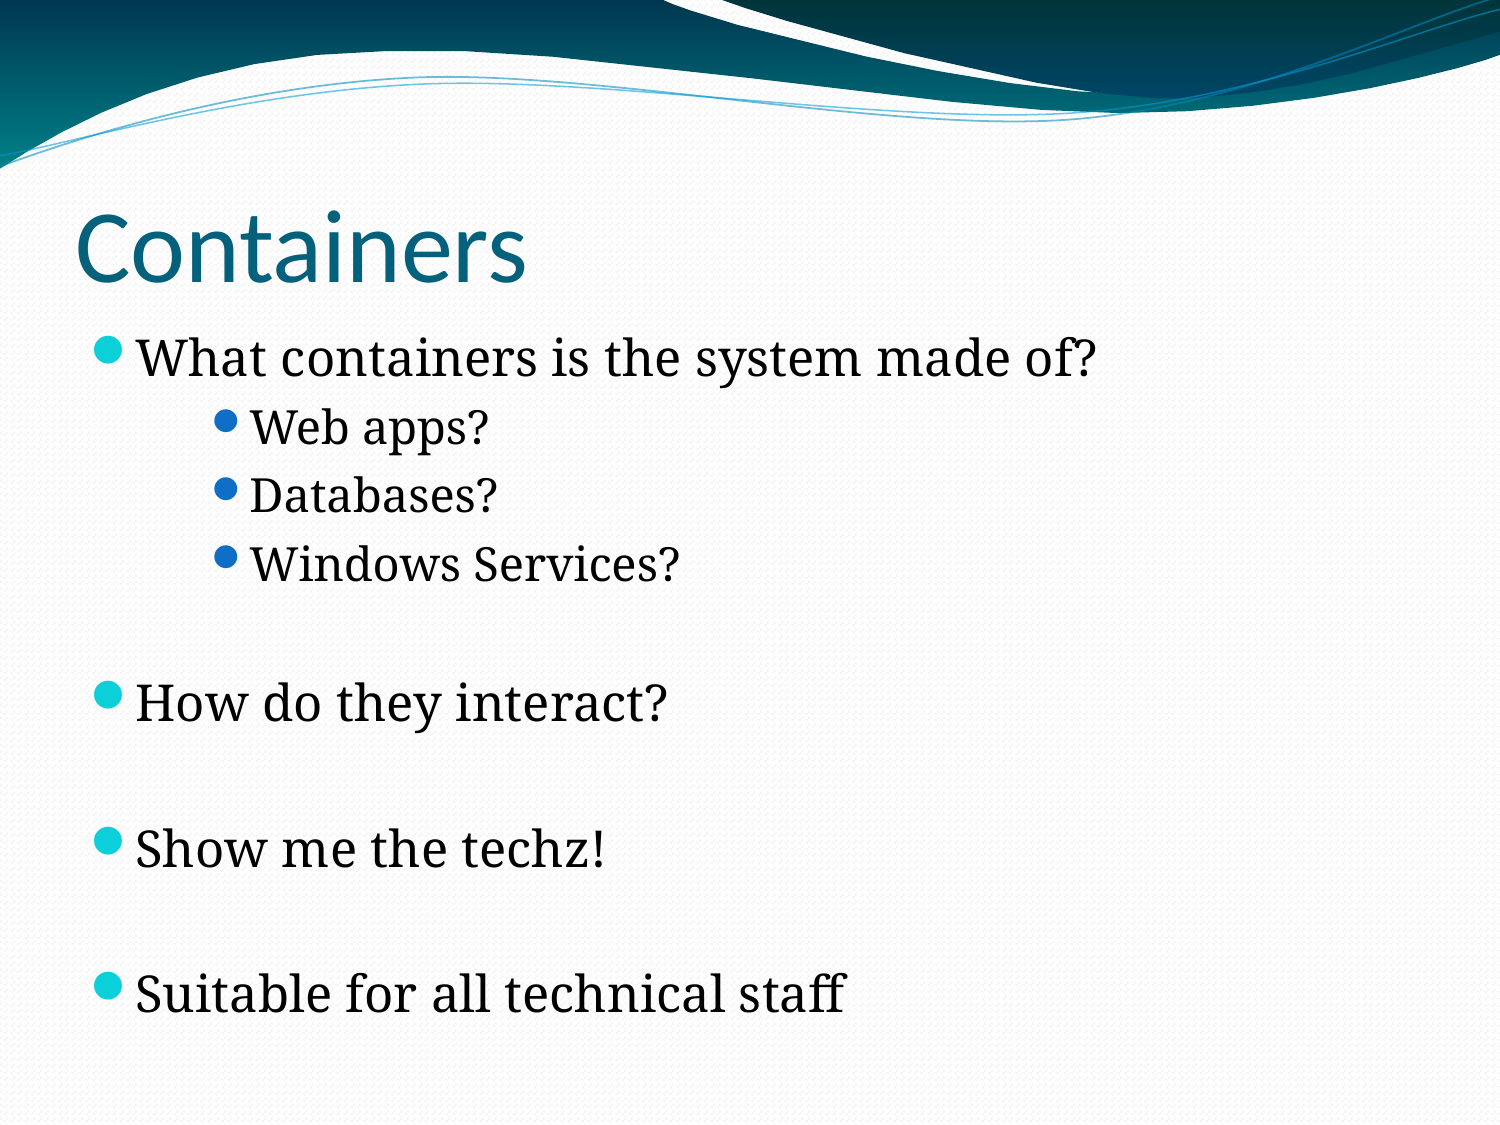

# Containers
What containers is the system made of?
Web apps?
Databases?
Windows Services?
How do they interact?
Show me the techz!
Suitable for all technical staff